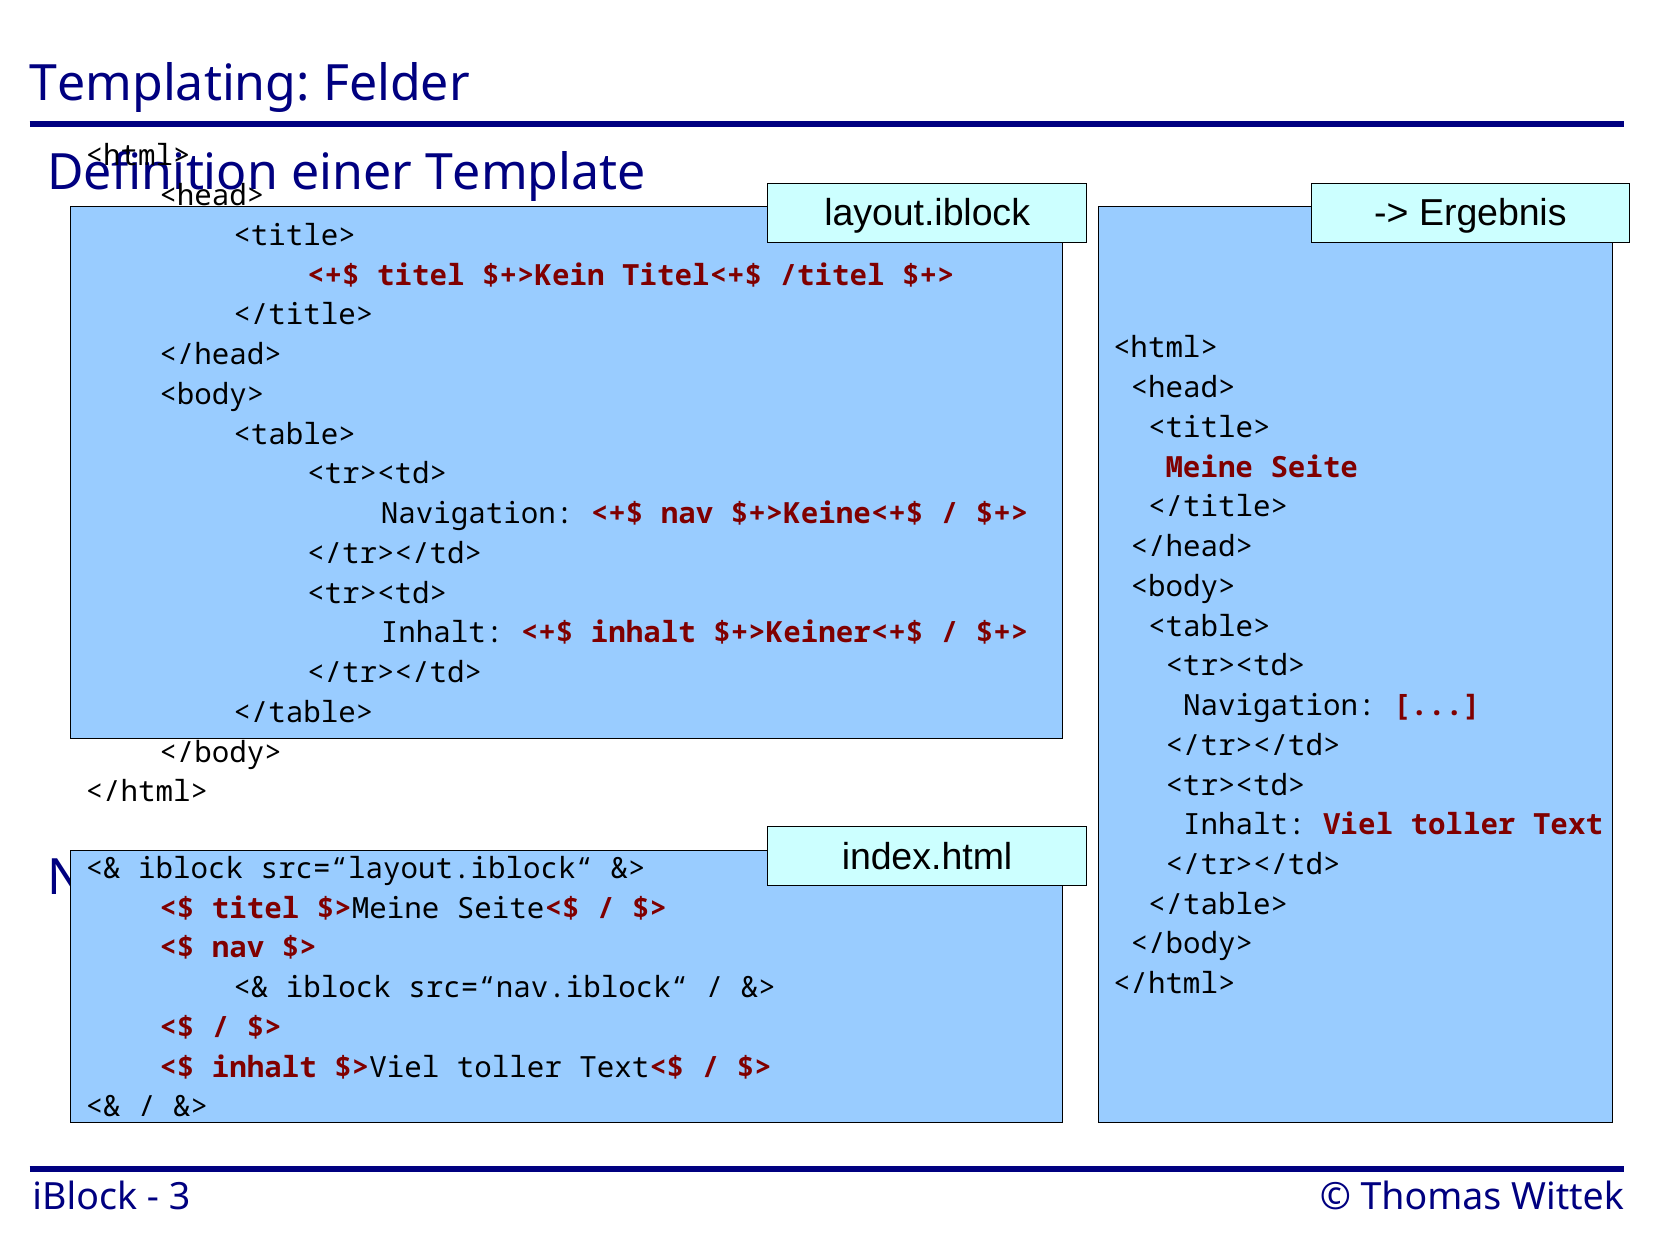

# Templating: Felder
Definition einer Template
Nutzung einer Template
layout.iblock
-> Ergebnis
<html>
	<head>
		<title>
			<+$ titel $+>Kein Titel<+$ /titel $+>
		</title>
	</head>
	<body>
		<table>
			<tr><td>
				Navigation: <+$ nav $+>Keine<+$ / $+>
			</tr></td>
			<tr><td>
				Inhalt: <+$ inhalt $+>Keiner<+$ / $+>
			</tr></td>
		</table>
	</body>
</html>
<html>
 <head>
 <title>
 Meine Seite
 </title>
 </head>
 <body>
 <table>
 <tr><td>
 Navigation: [...]
 </tr></td>
 <tr><td>
 Inhalt: Viel toller Text
 </tr></td>
 </table>
 </body>
</html>
index.html
<& iblock src=“layout.iblock“ &>
	<$ titel $>Meine Seite<$ / $>
	<$ nav $>
		<& iblock src=“nav.iblock“ / &>
	<$ / $>
	<$ inhalt $>Viel toller Text<$ / $>
<& / &>